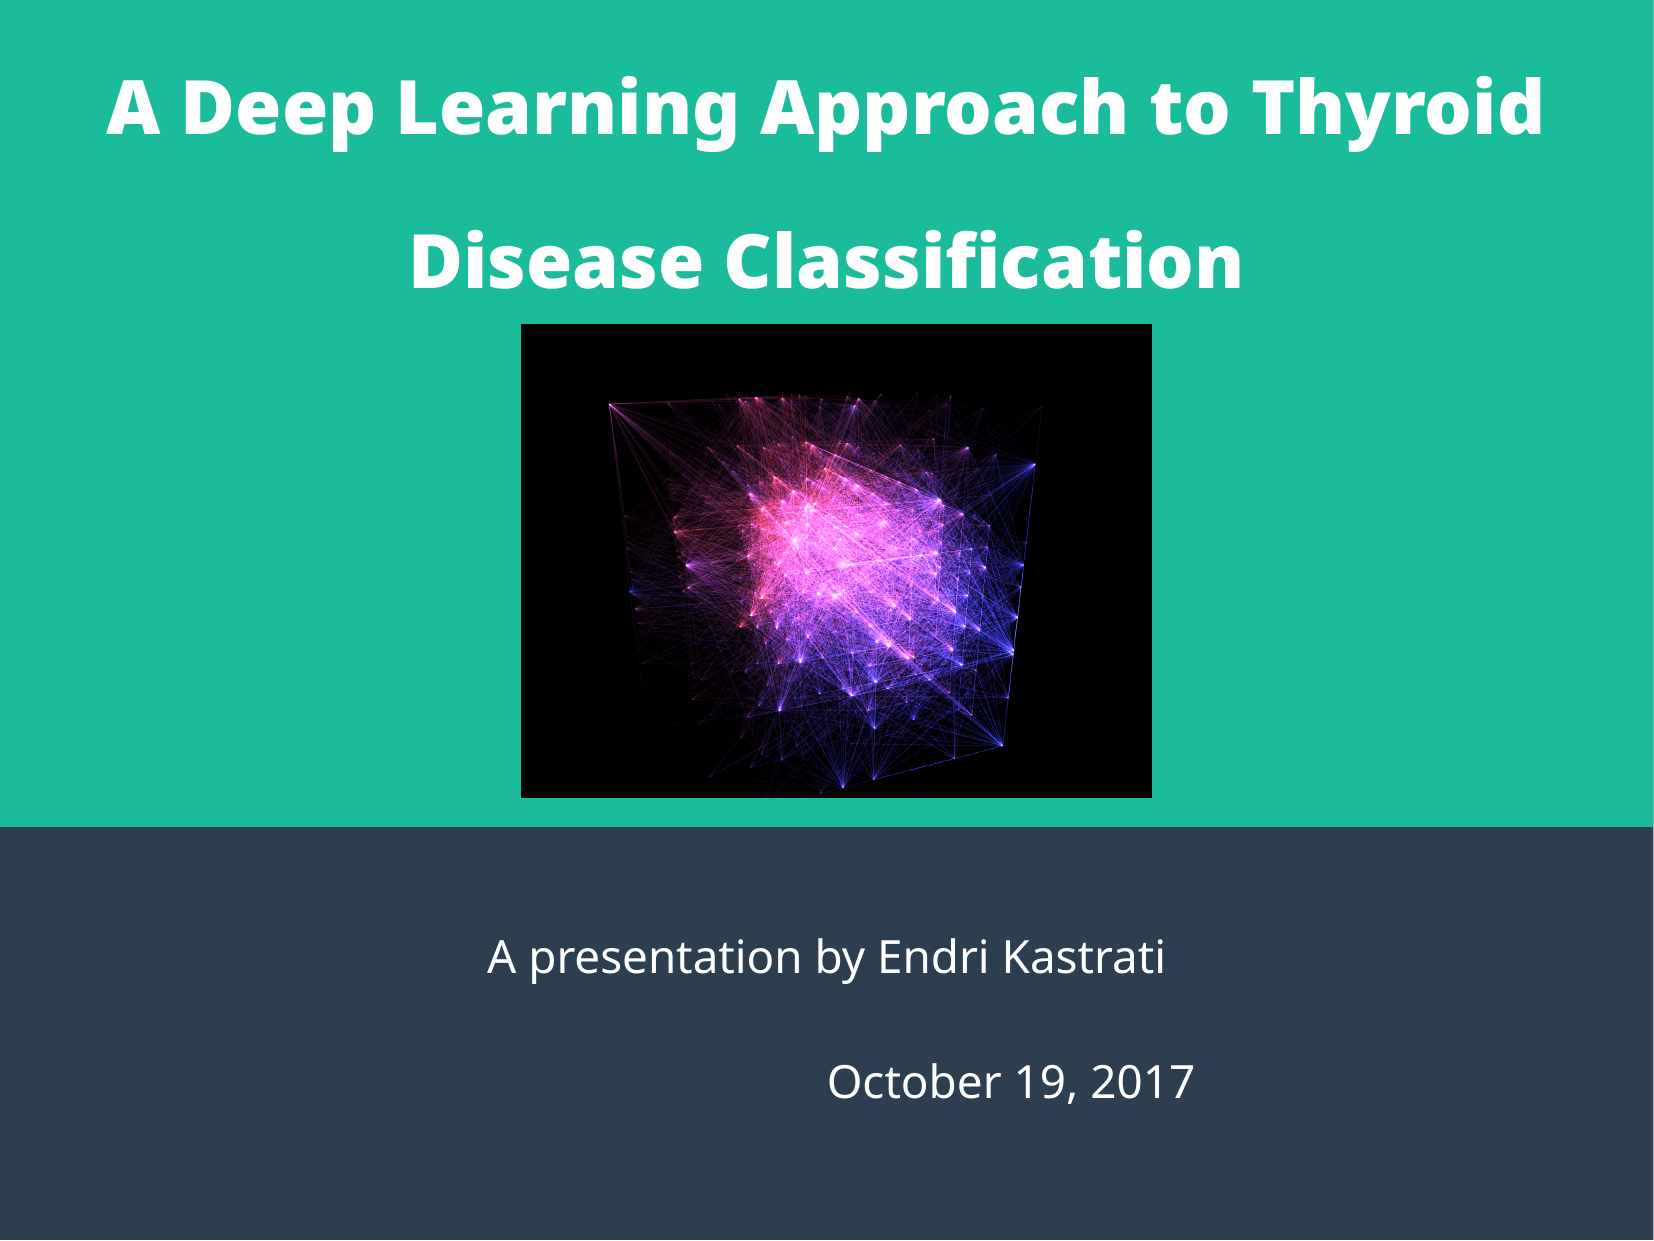

# A Deep Learning Approach to Thyroid Disease Classification
A presentation by Endri Kastrati
					October 19, 2017